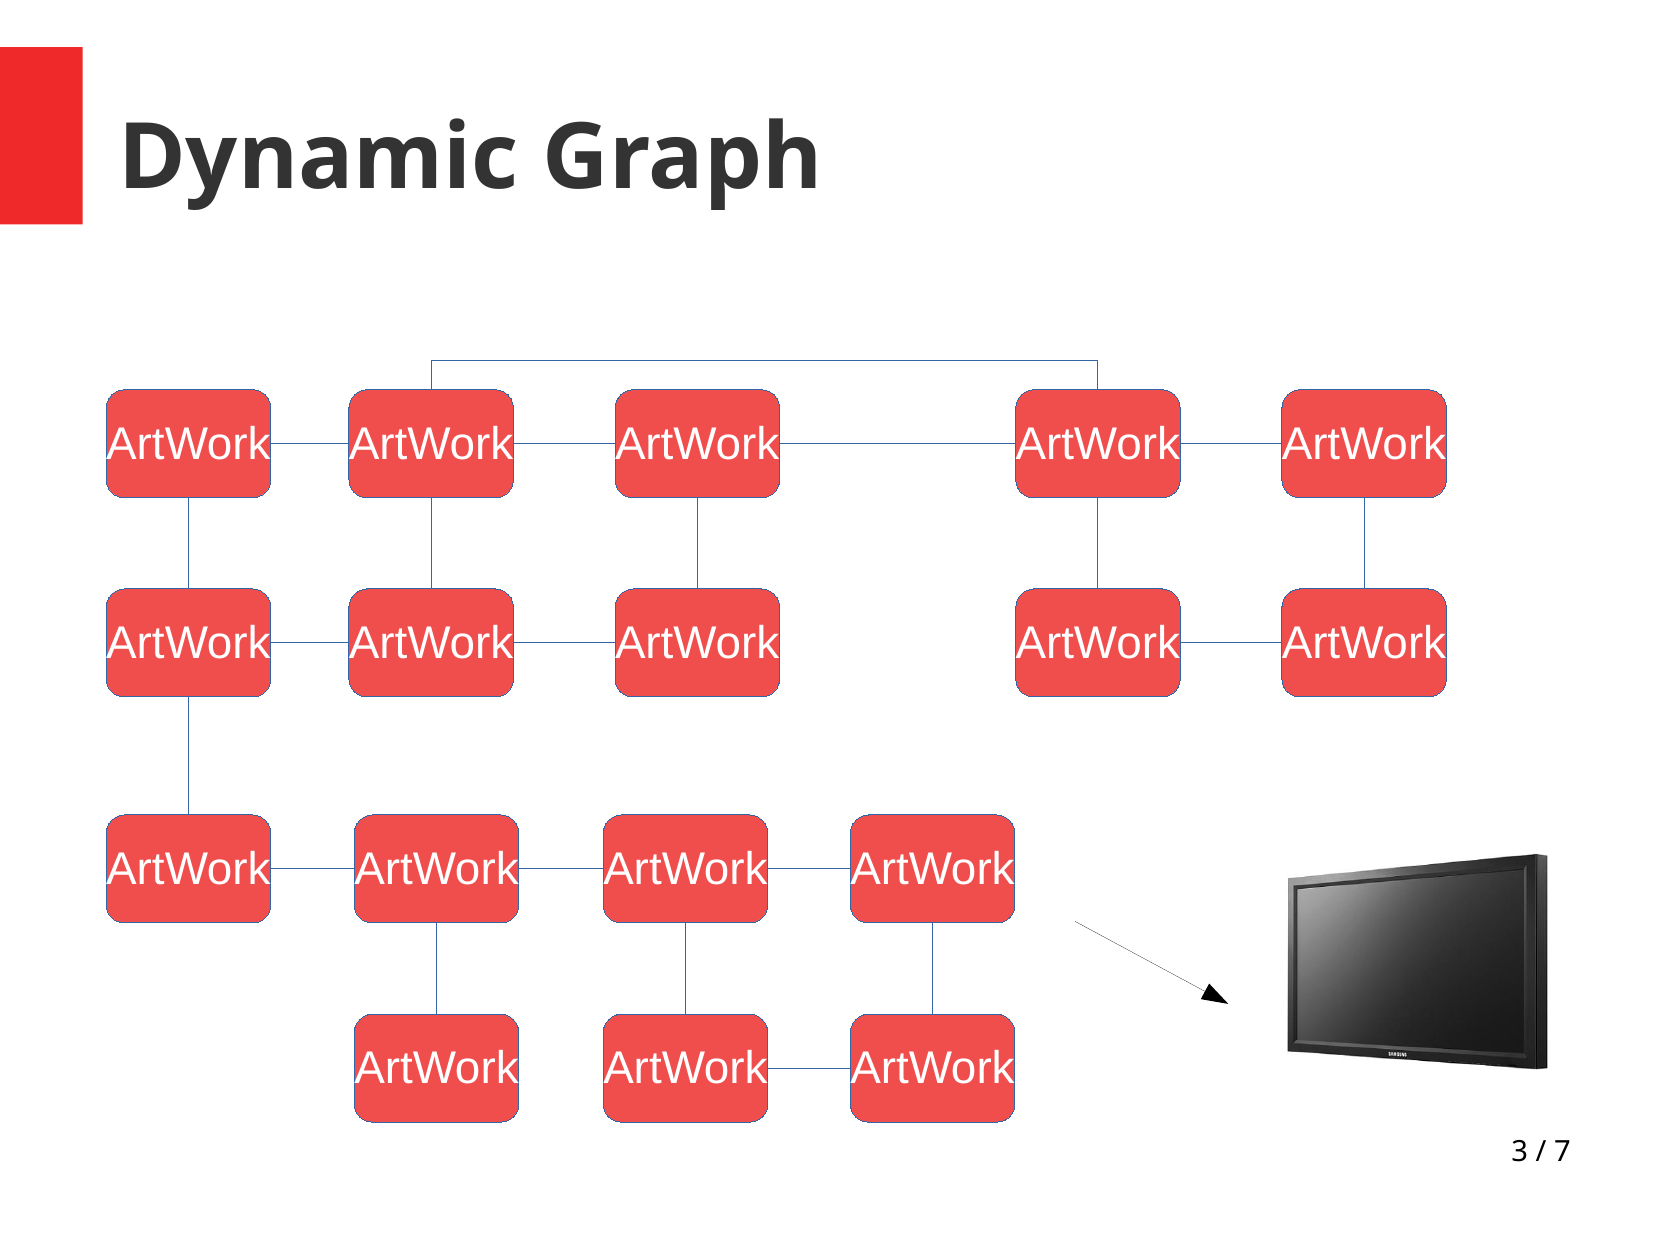

# Dynamic Graph
ArtWork
ArtWork
ArtWork
ArtWork
ArtWork
ArtWork
ArtWork
ArtWork
ArtWork
ArtWork
ArtWork
ArtWork
ArtWork
ArtWork
ArtWork
ArtWork
ArtWork
3